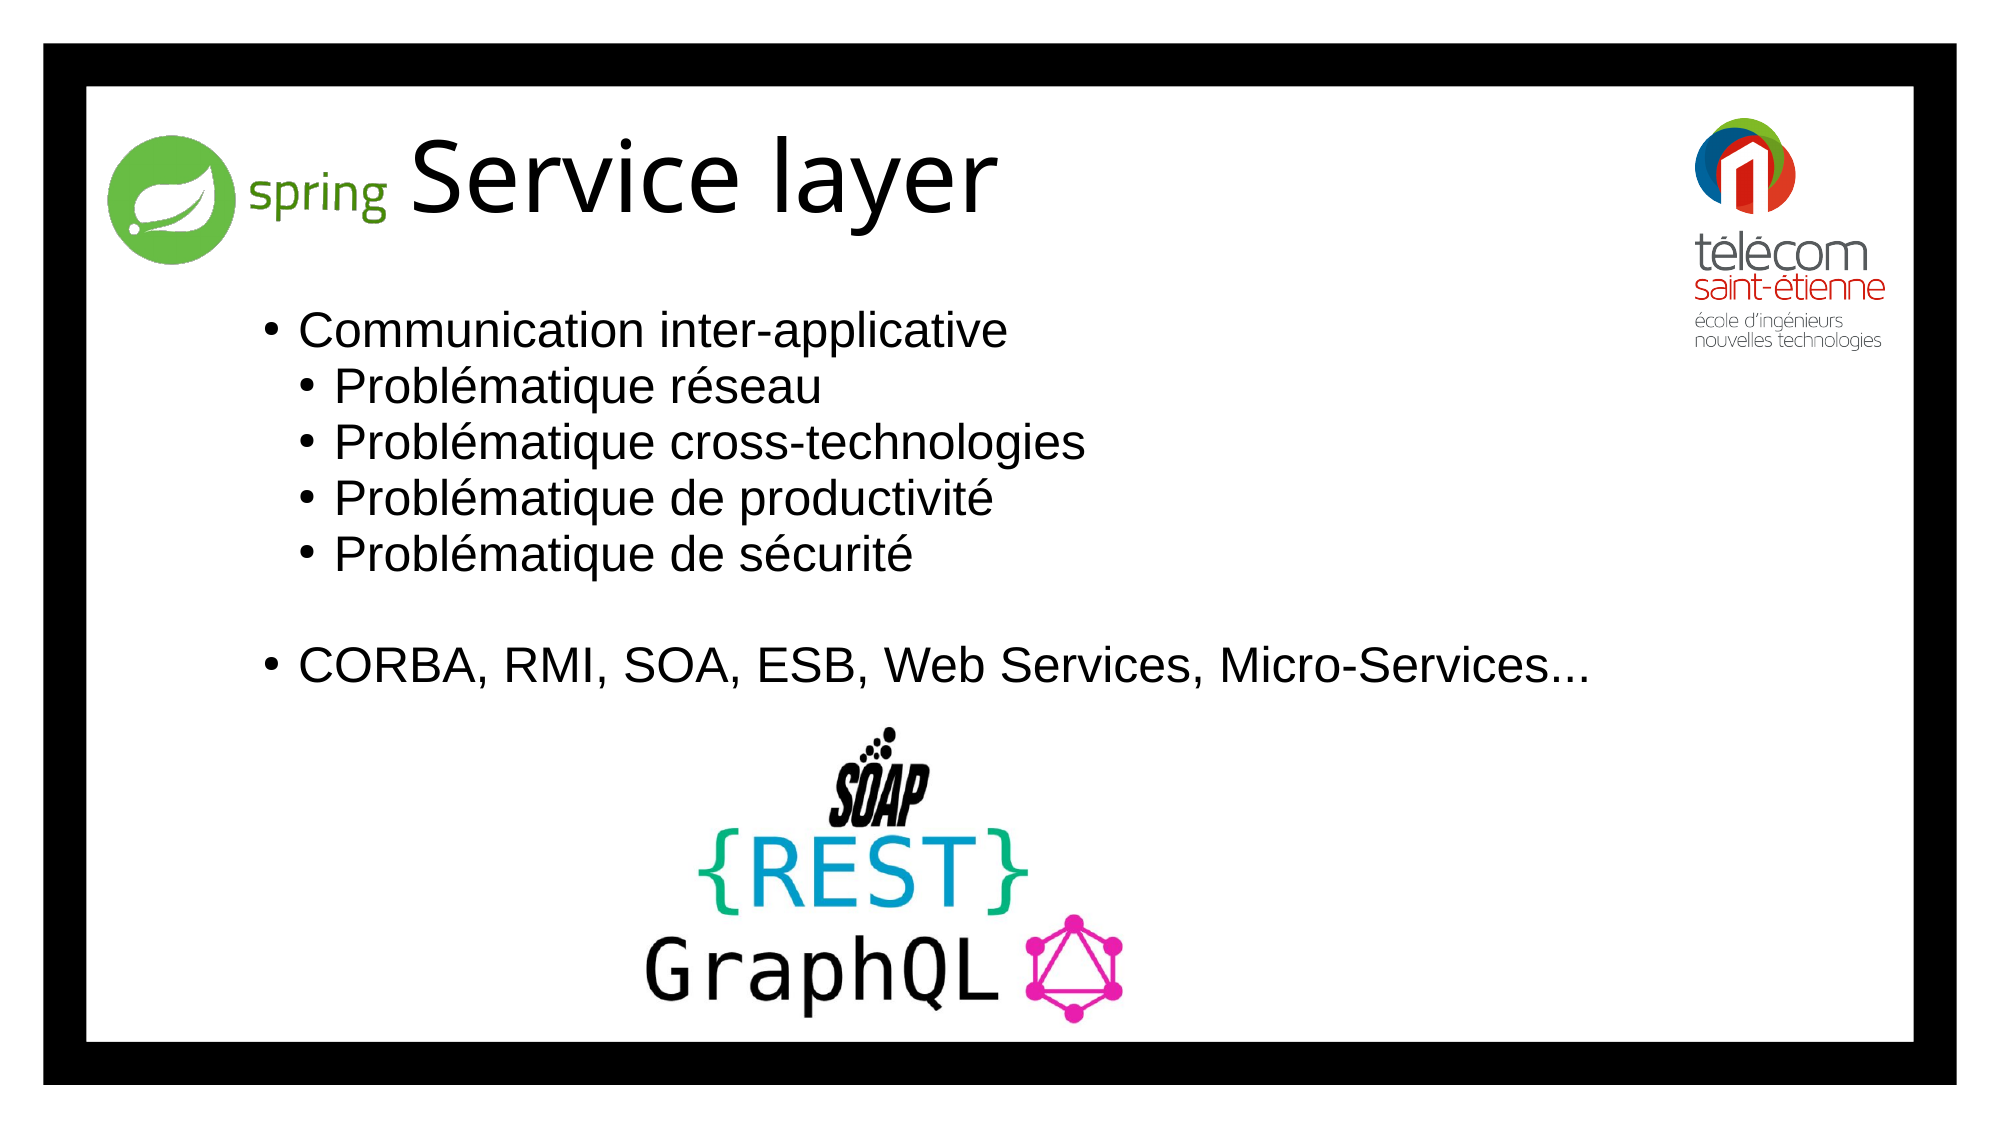

# Service layer
Communication inter-applicative
Problématique réseau
Problématique cross-technologies
Problématique de productivité
Problématique de sécurité
CORBA, RMI, SOA, ESB, Web Services, Micro-Services...